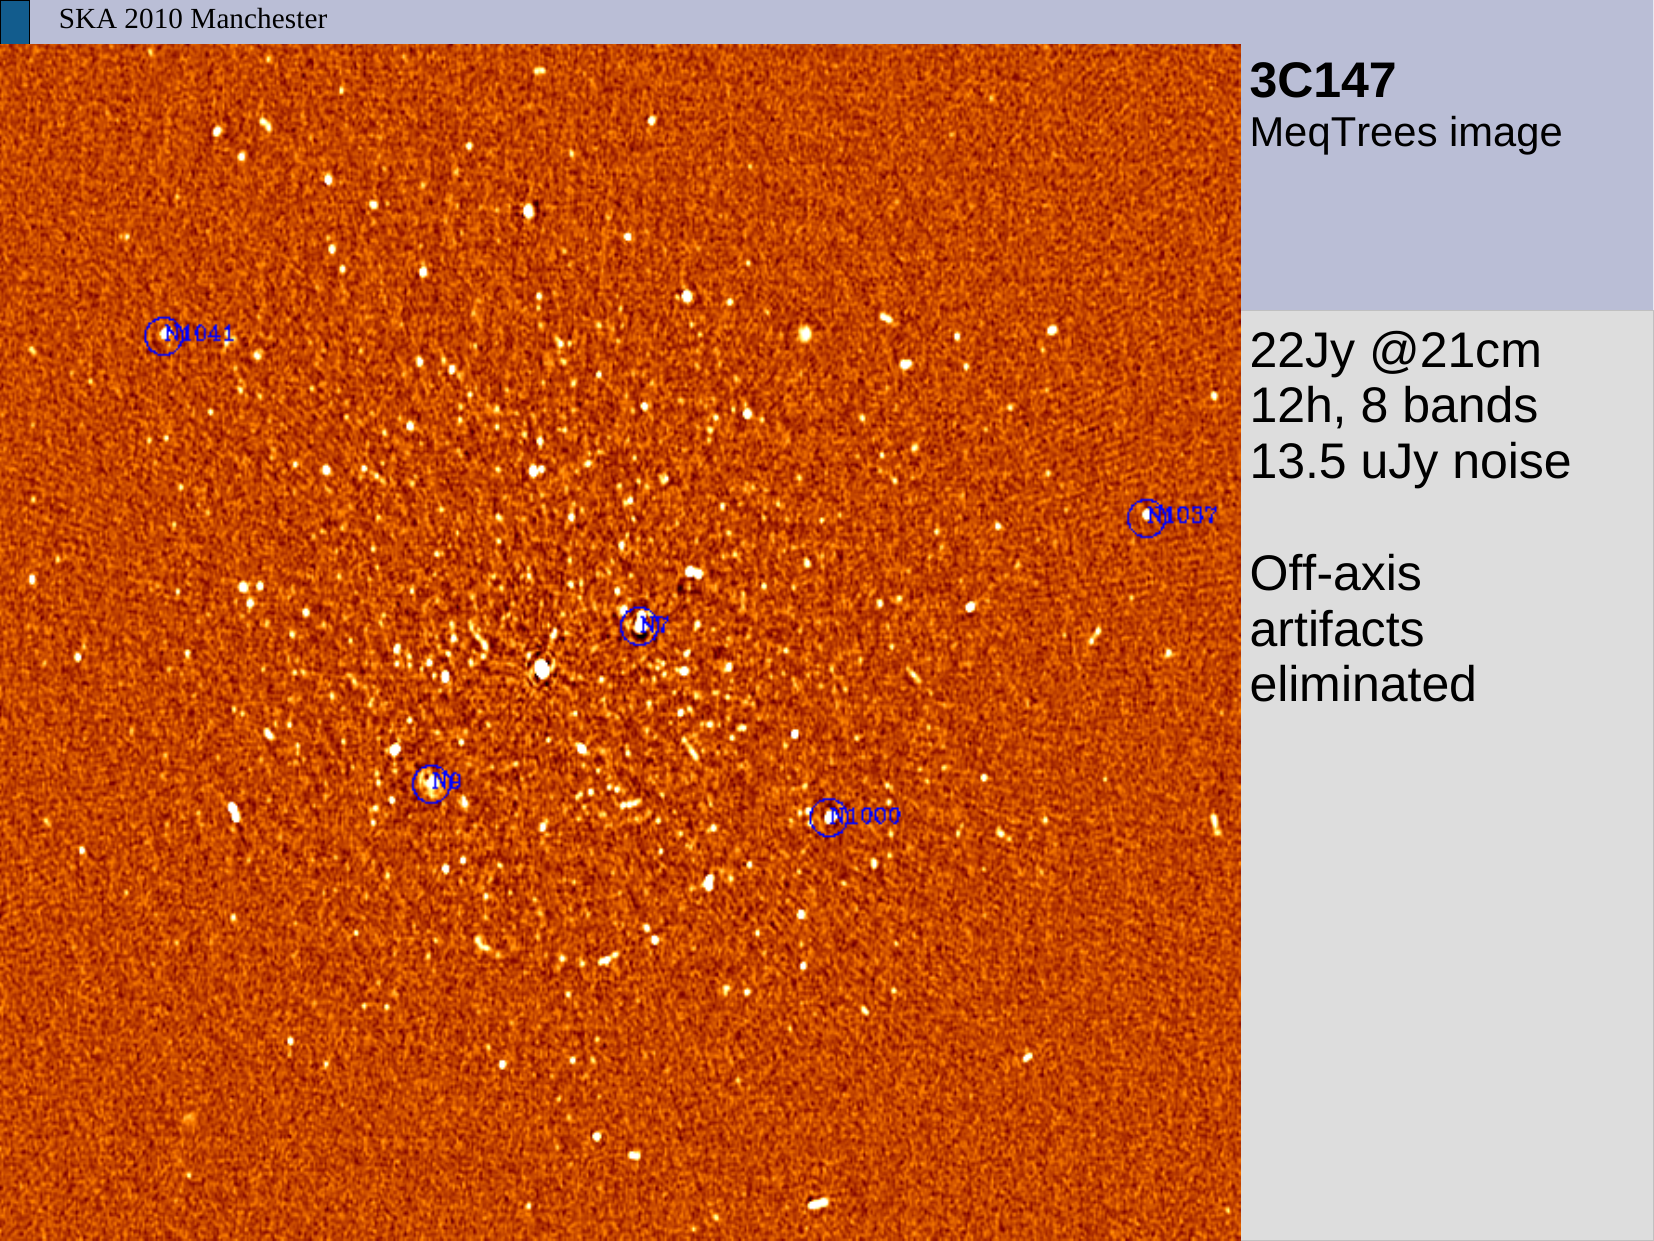

SKA 2010 Manchester
3C147
MeqTrees image
22Jy @21cm
12h, 8 bands
13.5 uJy noise
Off-axis
artifacts
eliminated
#